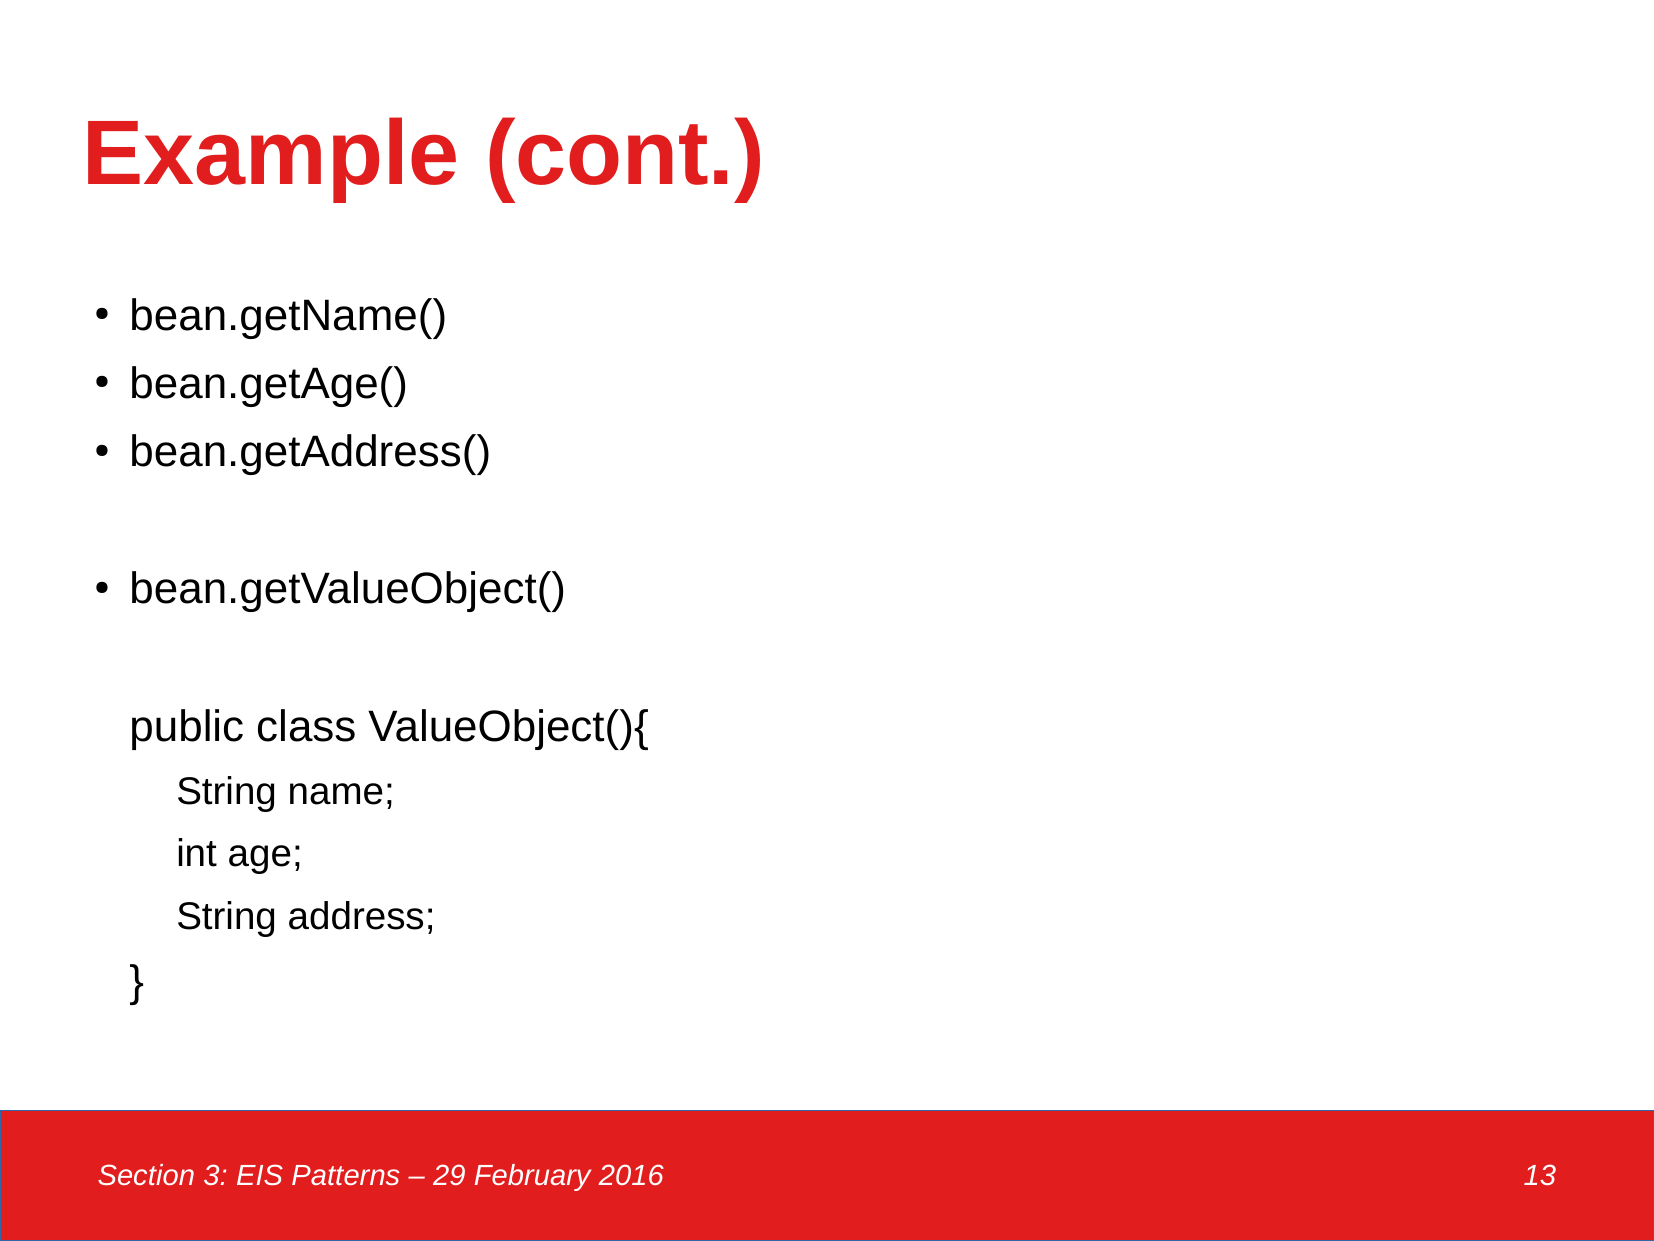

# Example (cont.)
bean.getName()
bean.getAge()
bean.getAddress()
bean.getValueObject()
public class ValueObject(){
String name;
int age;
String address;
}